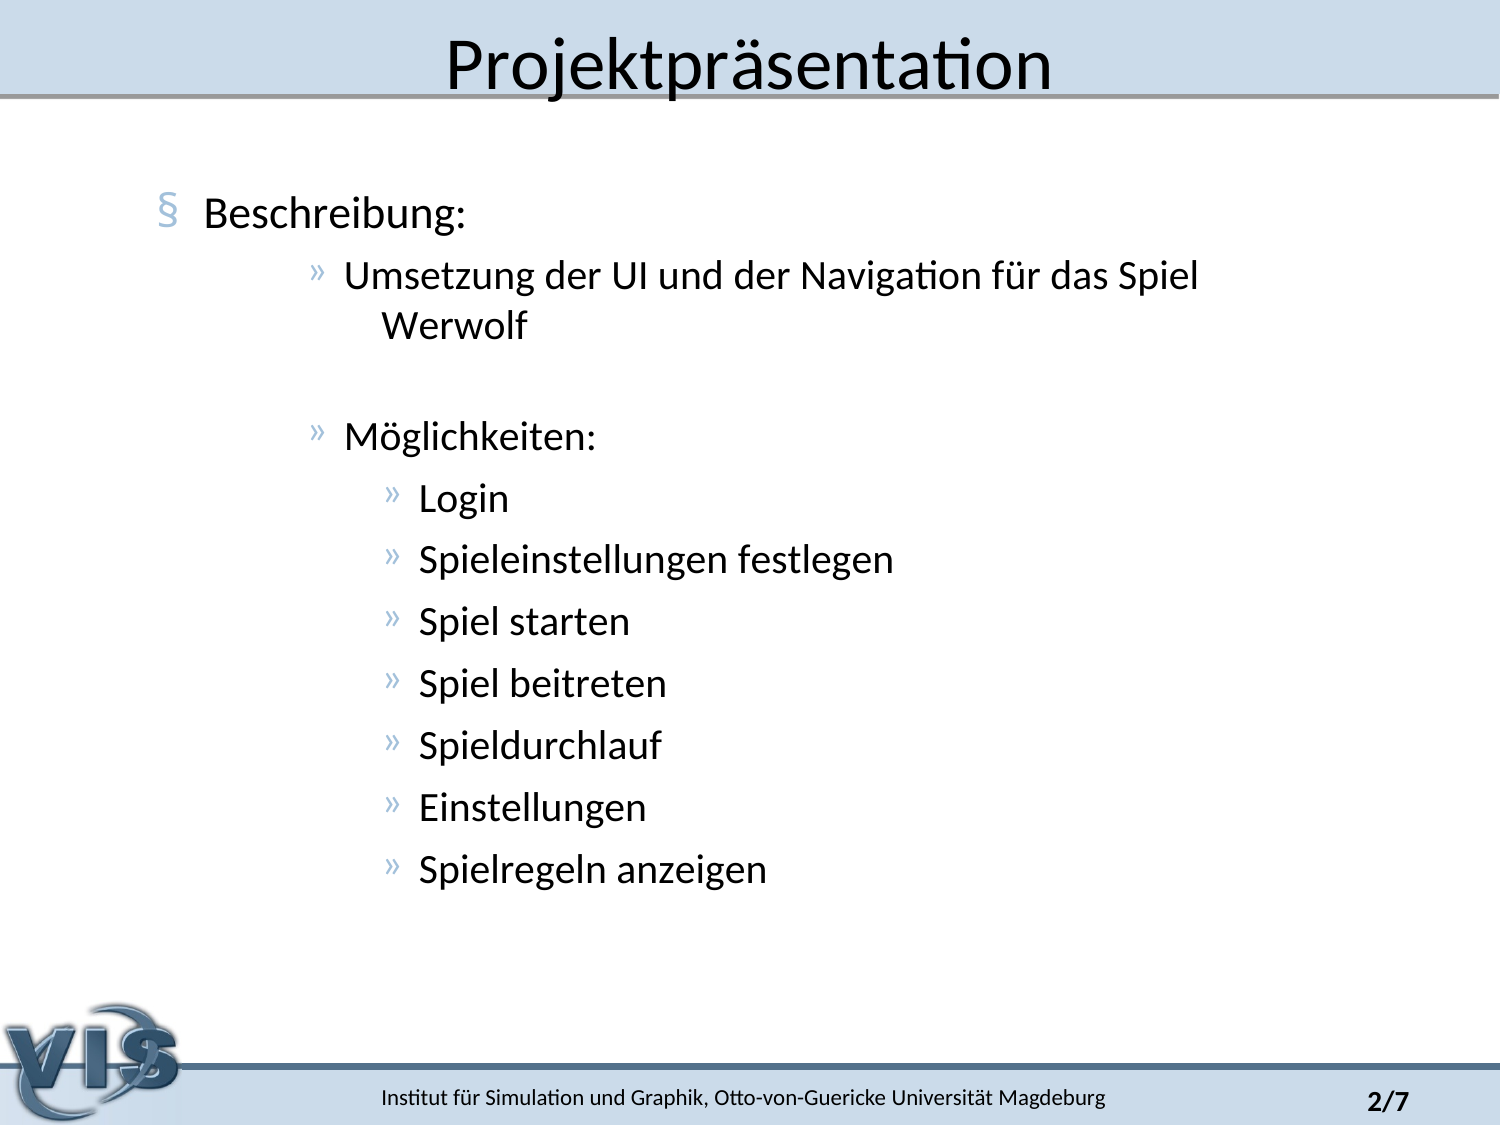

# Projektpräsentation
Beschreibung:
Umsetzung der UI und der Navigation für das Spiel Werwolf
Möglichkeiten:
Login
Spieleinstellungen festlegen
Spiel starten
Spiel beitreten
Spieldurchlauf
Einstellungen
Spielregeln anzeigen